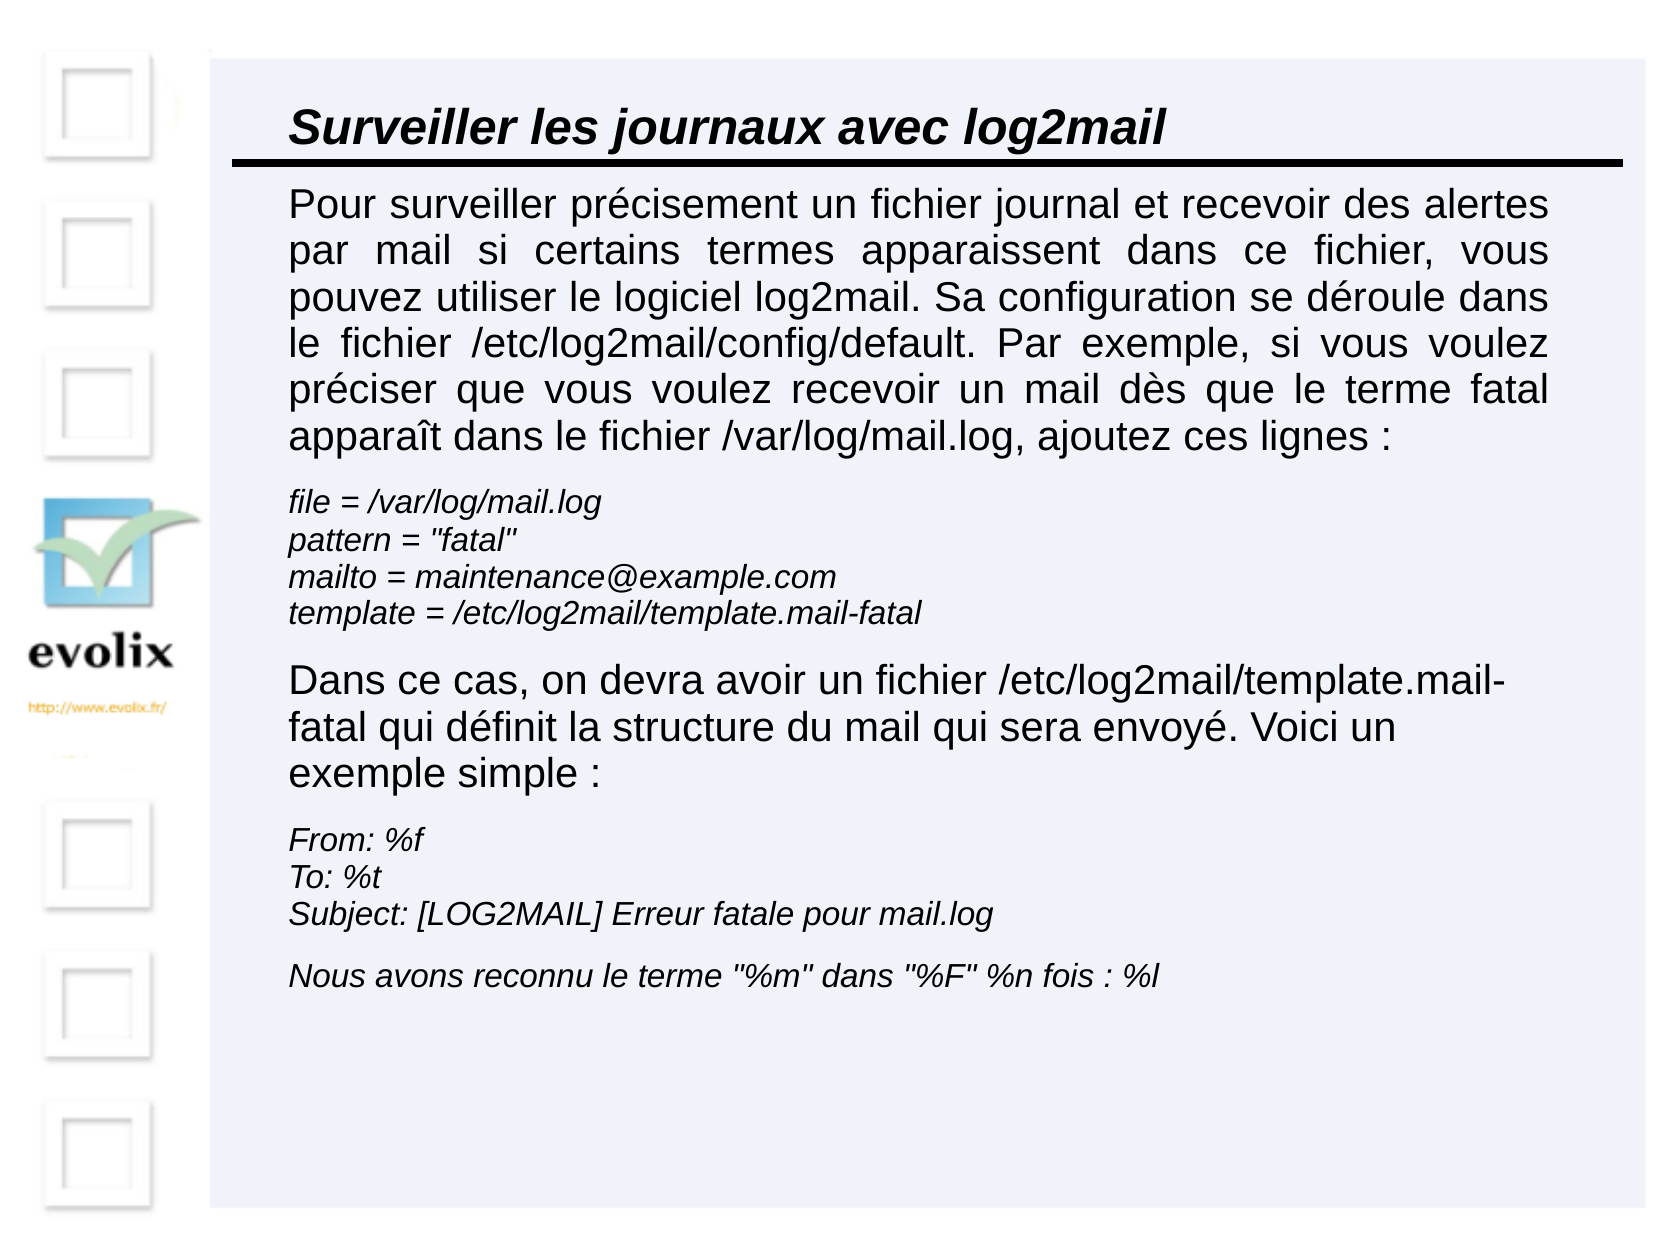

Surveiller les journaux avec log2mail
Pour surveiller précisement un fichier journal et recevoir des alertes par mail si certains termes apparaissent dans ce fichier, vous pouvez utiliser le logiciel log2mail. Sa configuration se déroule dans le fichier /etc/log2mail/config/default. Par exemple, si vous voulez préciser que vous voulez recevoir un mail dès que le terme fatal apparaît dans le fichier /var/log/mail.log, ajoutez ces lignes :
file = /var/log/mail.log
pattern = "fatal"
mailto = maintenance@example.com
template = /etc/log2mail/template.mail-fatal
Dans ce cas, on devra avoir un fichier /etc/log2mail/template.mail-fatal qui définit la structure du mail qui sera envoyé. Voici un exemple simple :
From: %f
To: %t
Subject: [LOG2MAIL] Erreur fatale pour mail.log
Nous avons reconnu le terme "%m" dans "%F" %n fois : %l